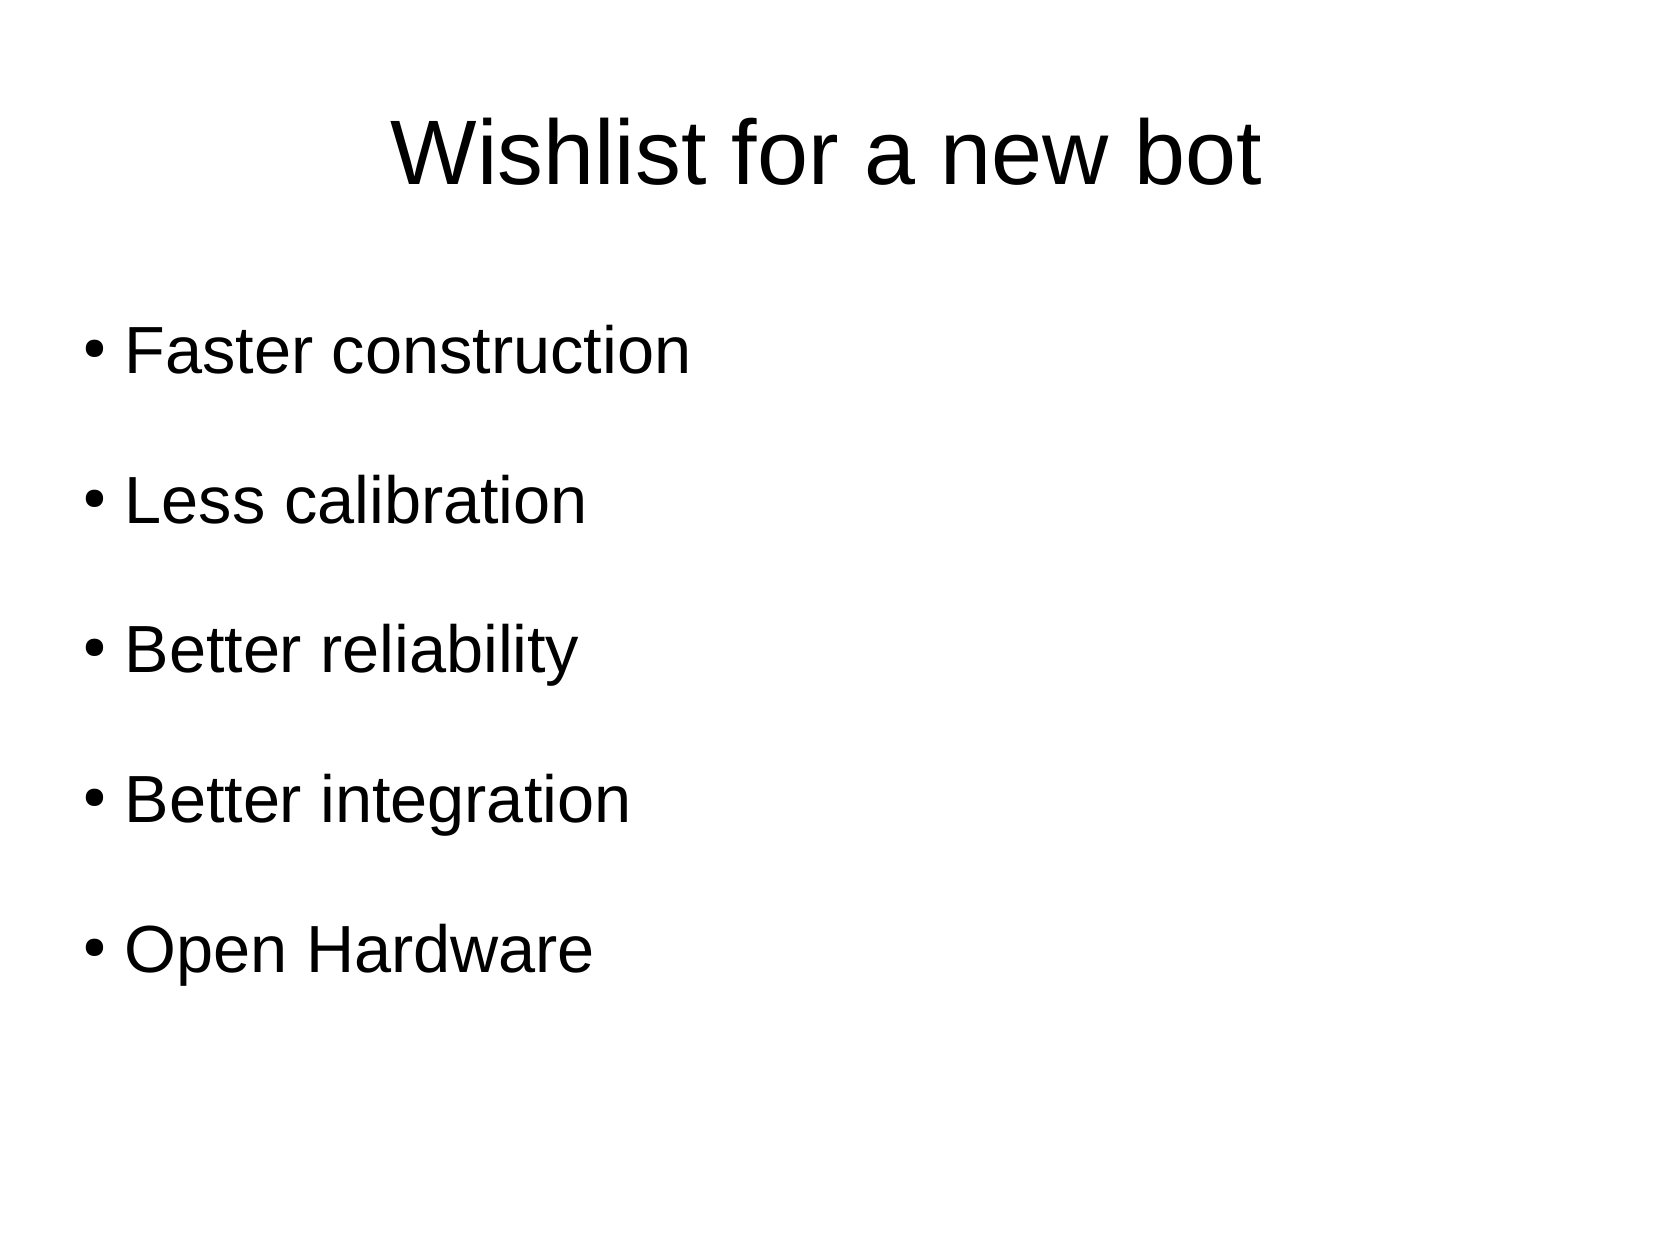

# Wishlist for a new bot
 Faster construction
 Less calibration
 Better reliability
 Better integration
 Open Hardware